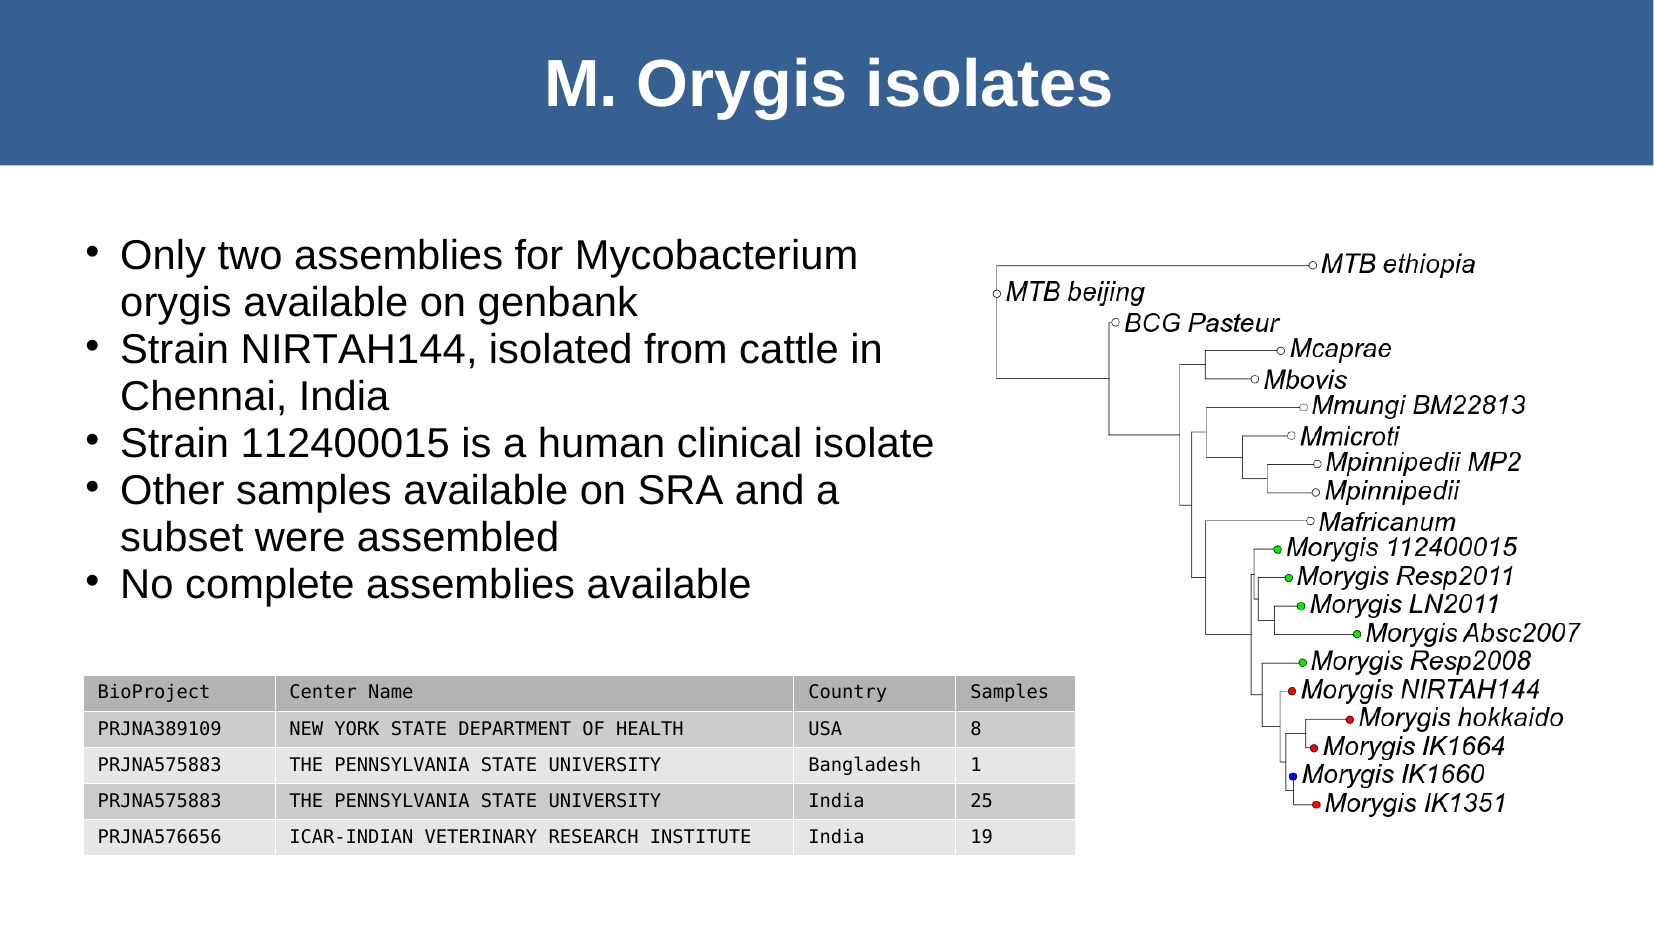

M. Orygis isolates
Only two assemblies for Mycobacterium orygis available on genbank
Strain NIRTAH144, isolated from cattle in Chennai, India
Strain 112400015 is a human clinical isolate
Other samples available on SRA and a subset were assembled
No complete assemblies available
| BioProject | Center Name | Country | Samples |
| --- | --- | --- | --- |
| PRJNA389109 | NEW YORK STATE DEPARTMENT OF HEALTH | USA | 8 |
| PRJNA575883 | THE PENNSYLVANIA STATE UNIVERSITY | Bangladesh | 1 |
| PRJNA575883 | THE PENNSYLVANIA STATE UNIVERSITY | India | 25 |
| PRJNA576656 | ICAR-INDIAN VETERINARY RESEARCH INSTITUTE | India | 19 |